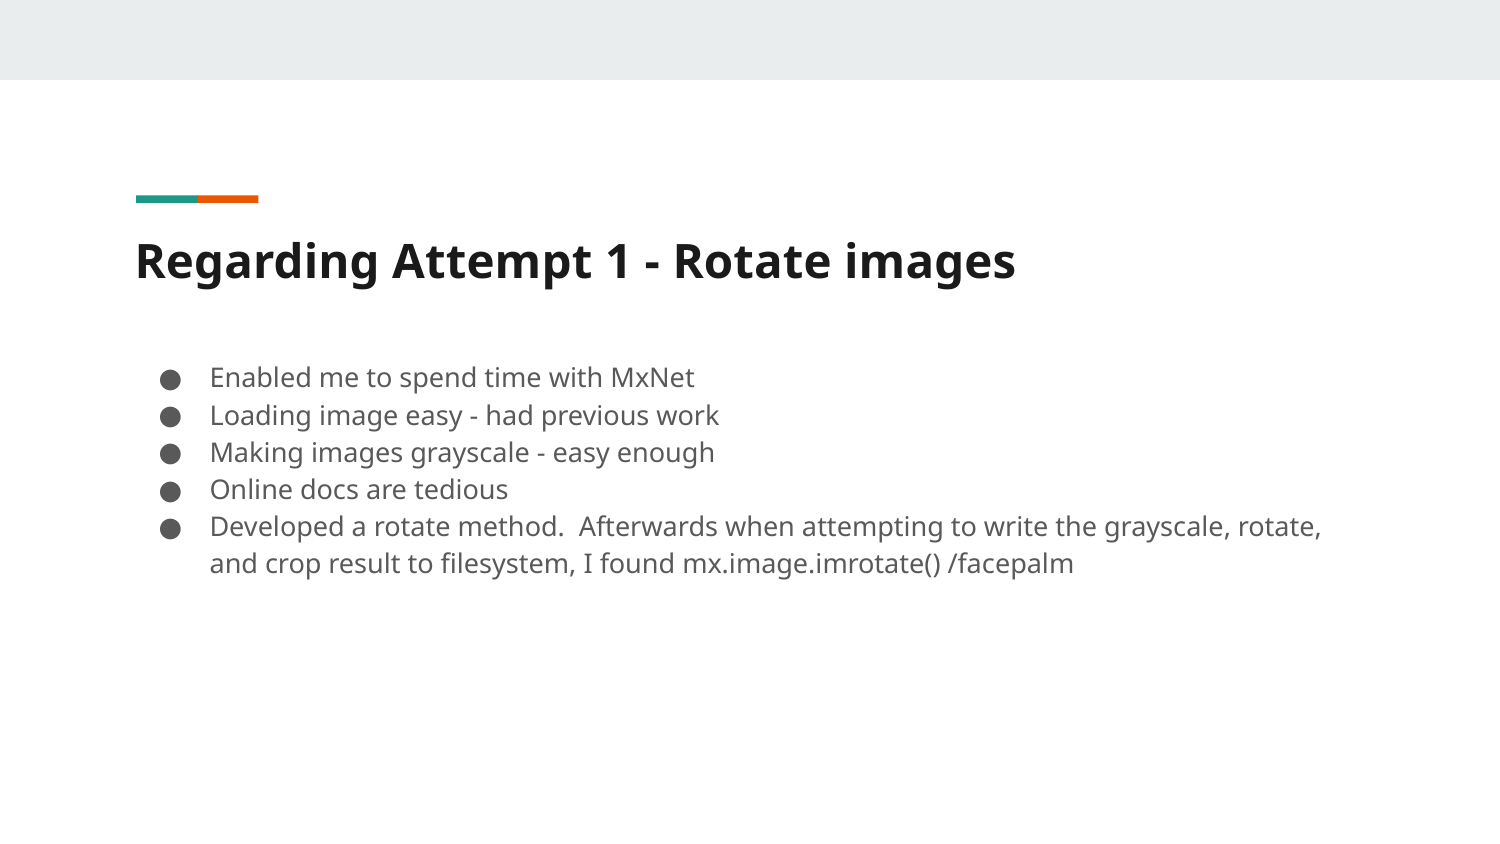

# Regarding Attempt 1 - Rotate images
Enabled me to spend time with MxNet
Loading image easy - had previous work
Making images grayscale - easy enough
Online docs are tedious
Developed a rotate method. Afterwards when attempting to write the grayscale, rotate, and crop result to filesystem, I found mx.image.imrotate() /facepalm